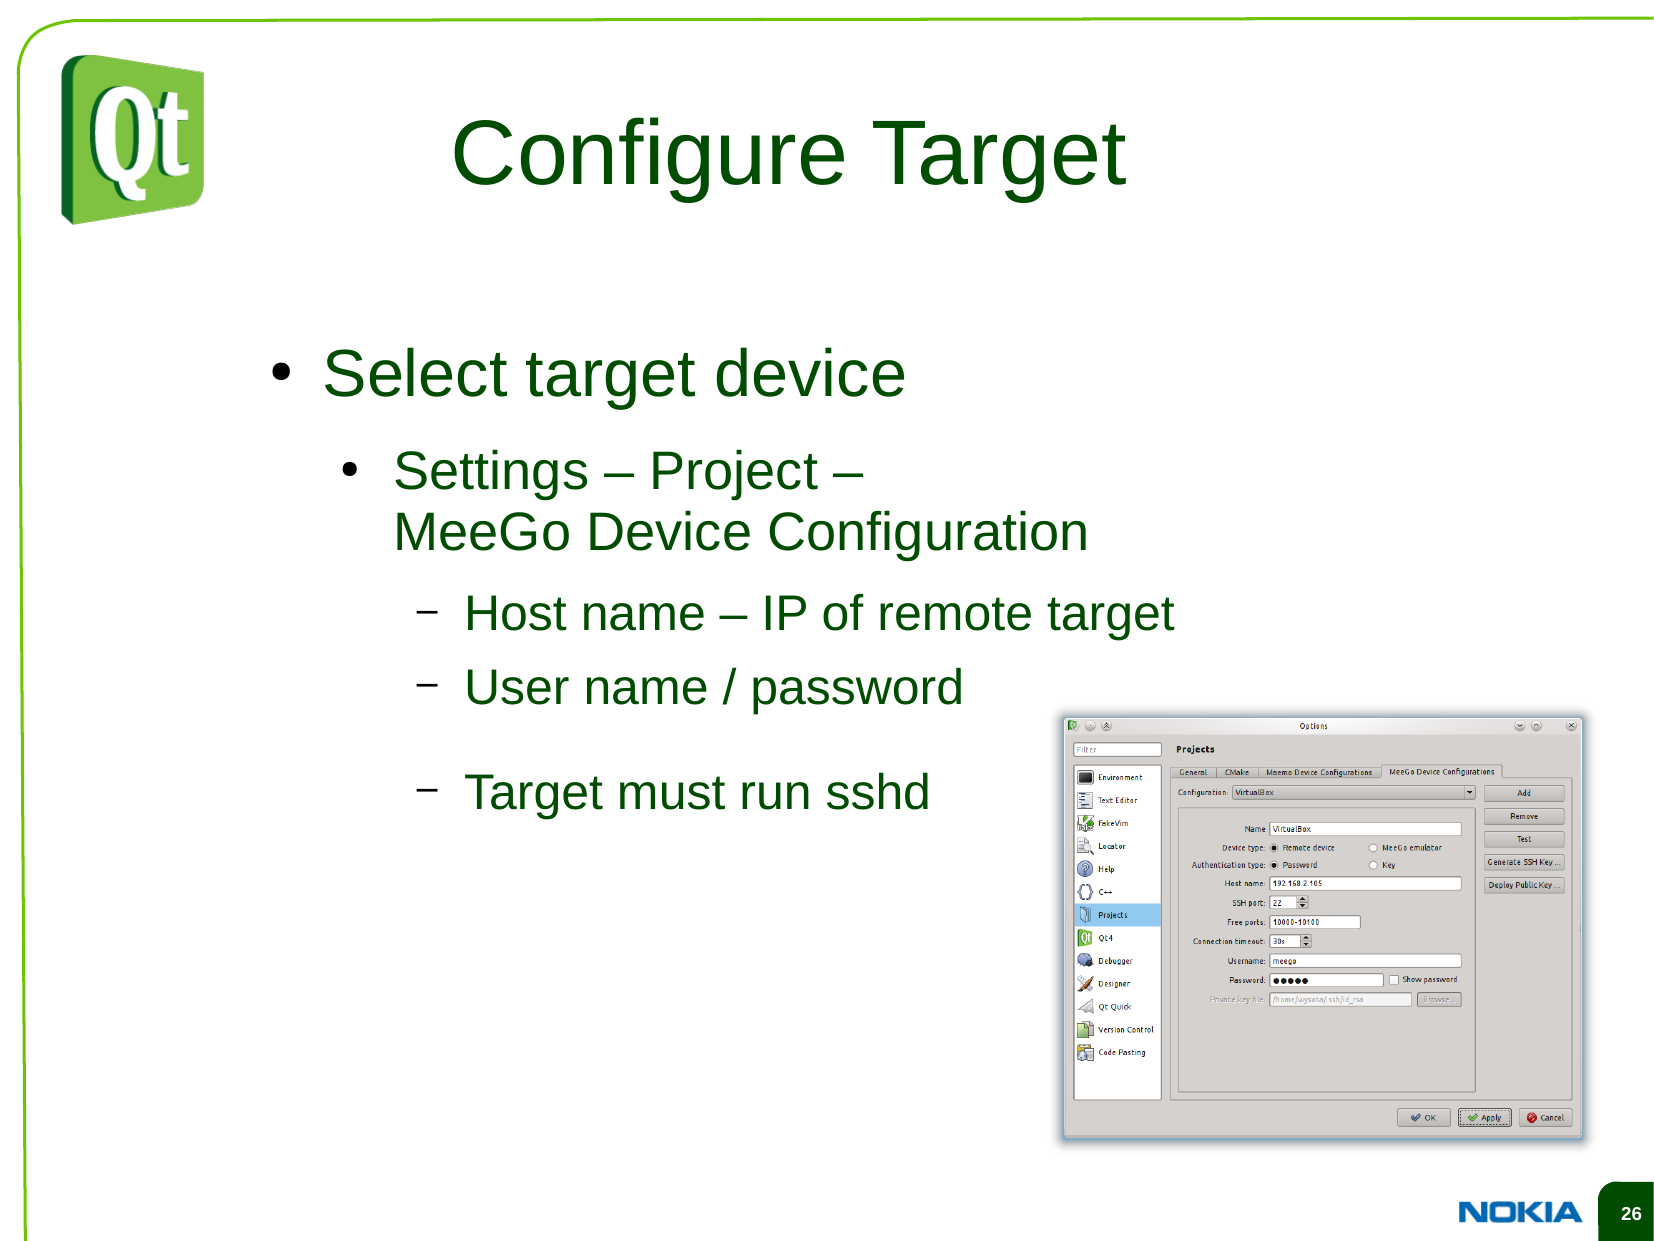

# Configure Target
Select target device
Settings – Project –
MeeGo Device Configuration
Host name – IP of remote target
User name / password
Target must run sshd